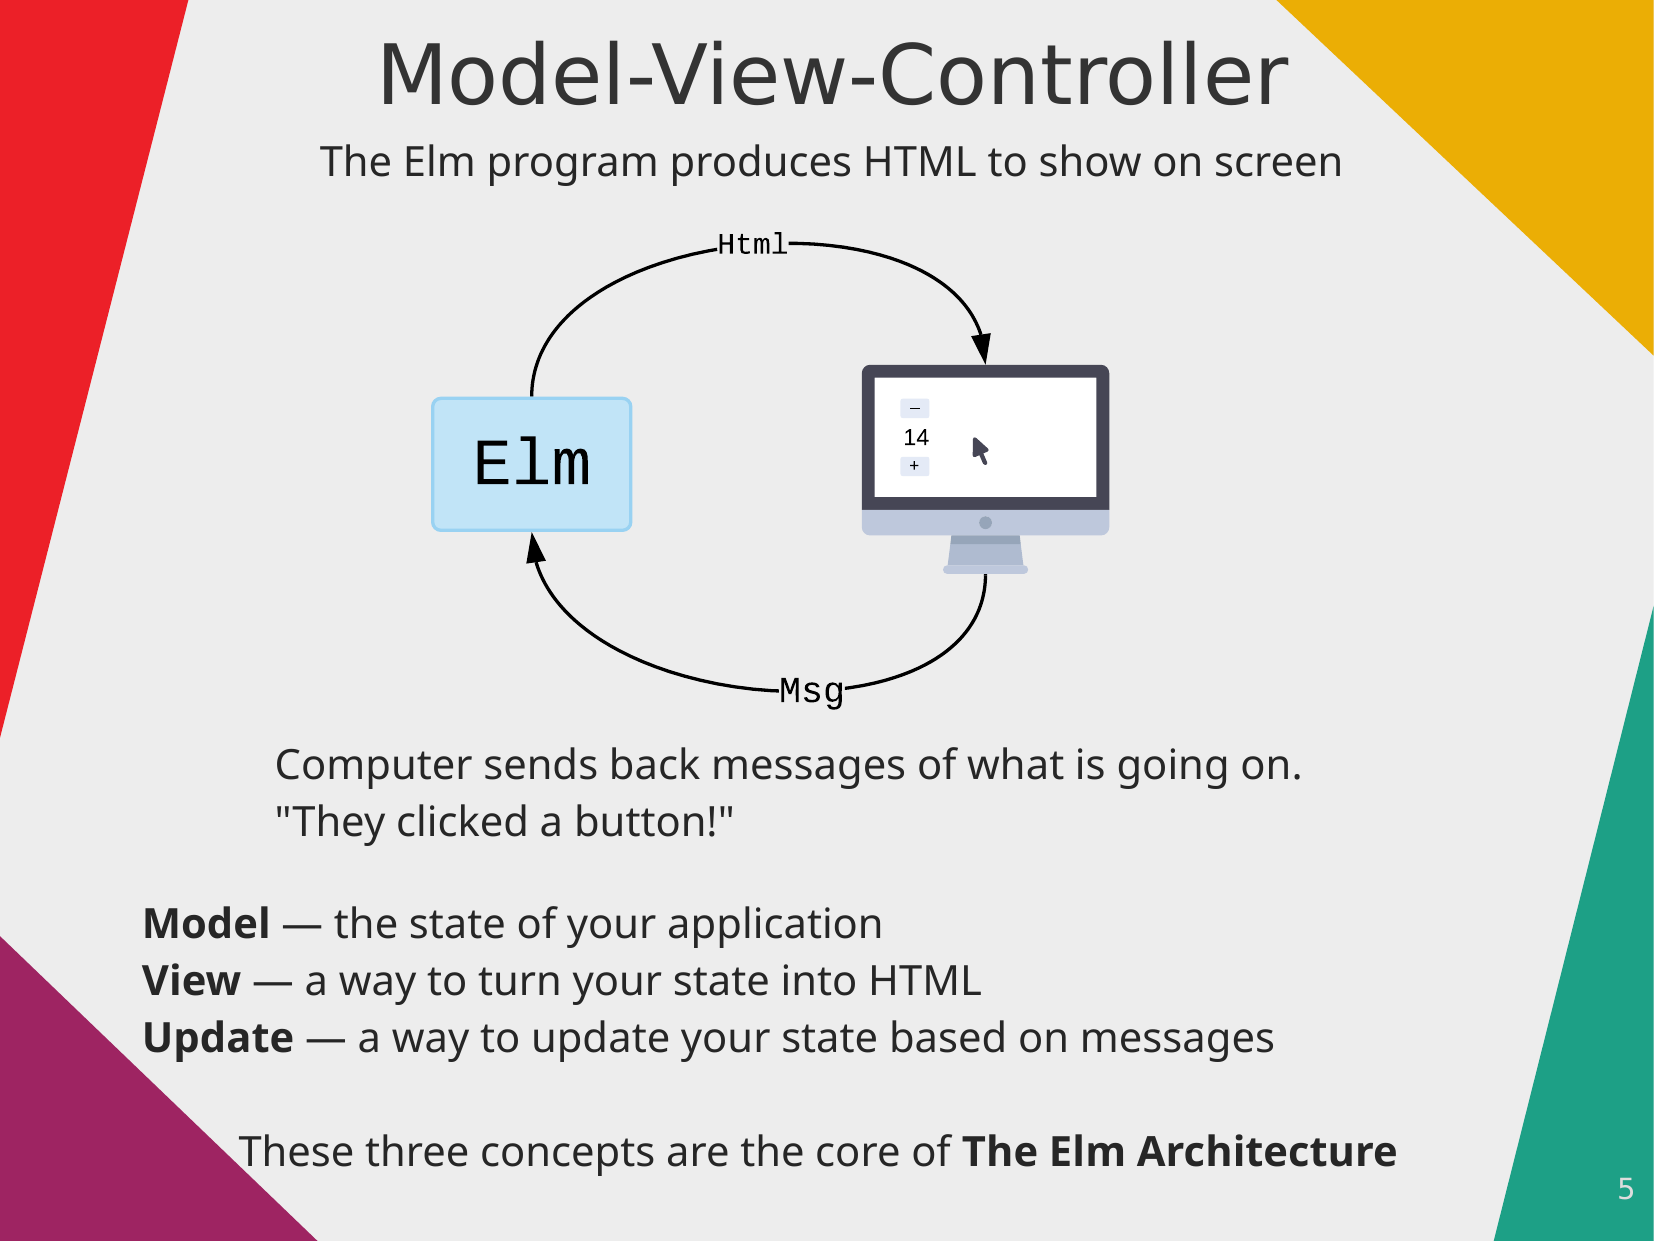

# Model-View-Controller
The Elm program produces HTML to show on screen
Computer sends back messages of what is going on.
"They clicked a button!"
Model — the state of your application
View — a way to turn your state into HTML
Update — a way to update your state based on messages
 These three concepts are the core of The Elm Architecture
5